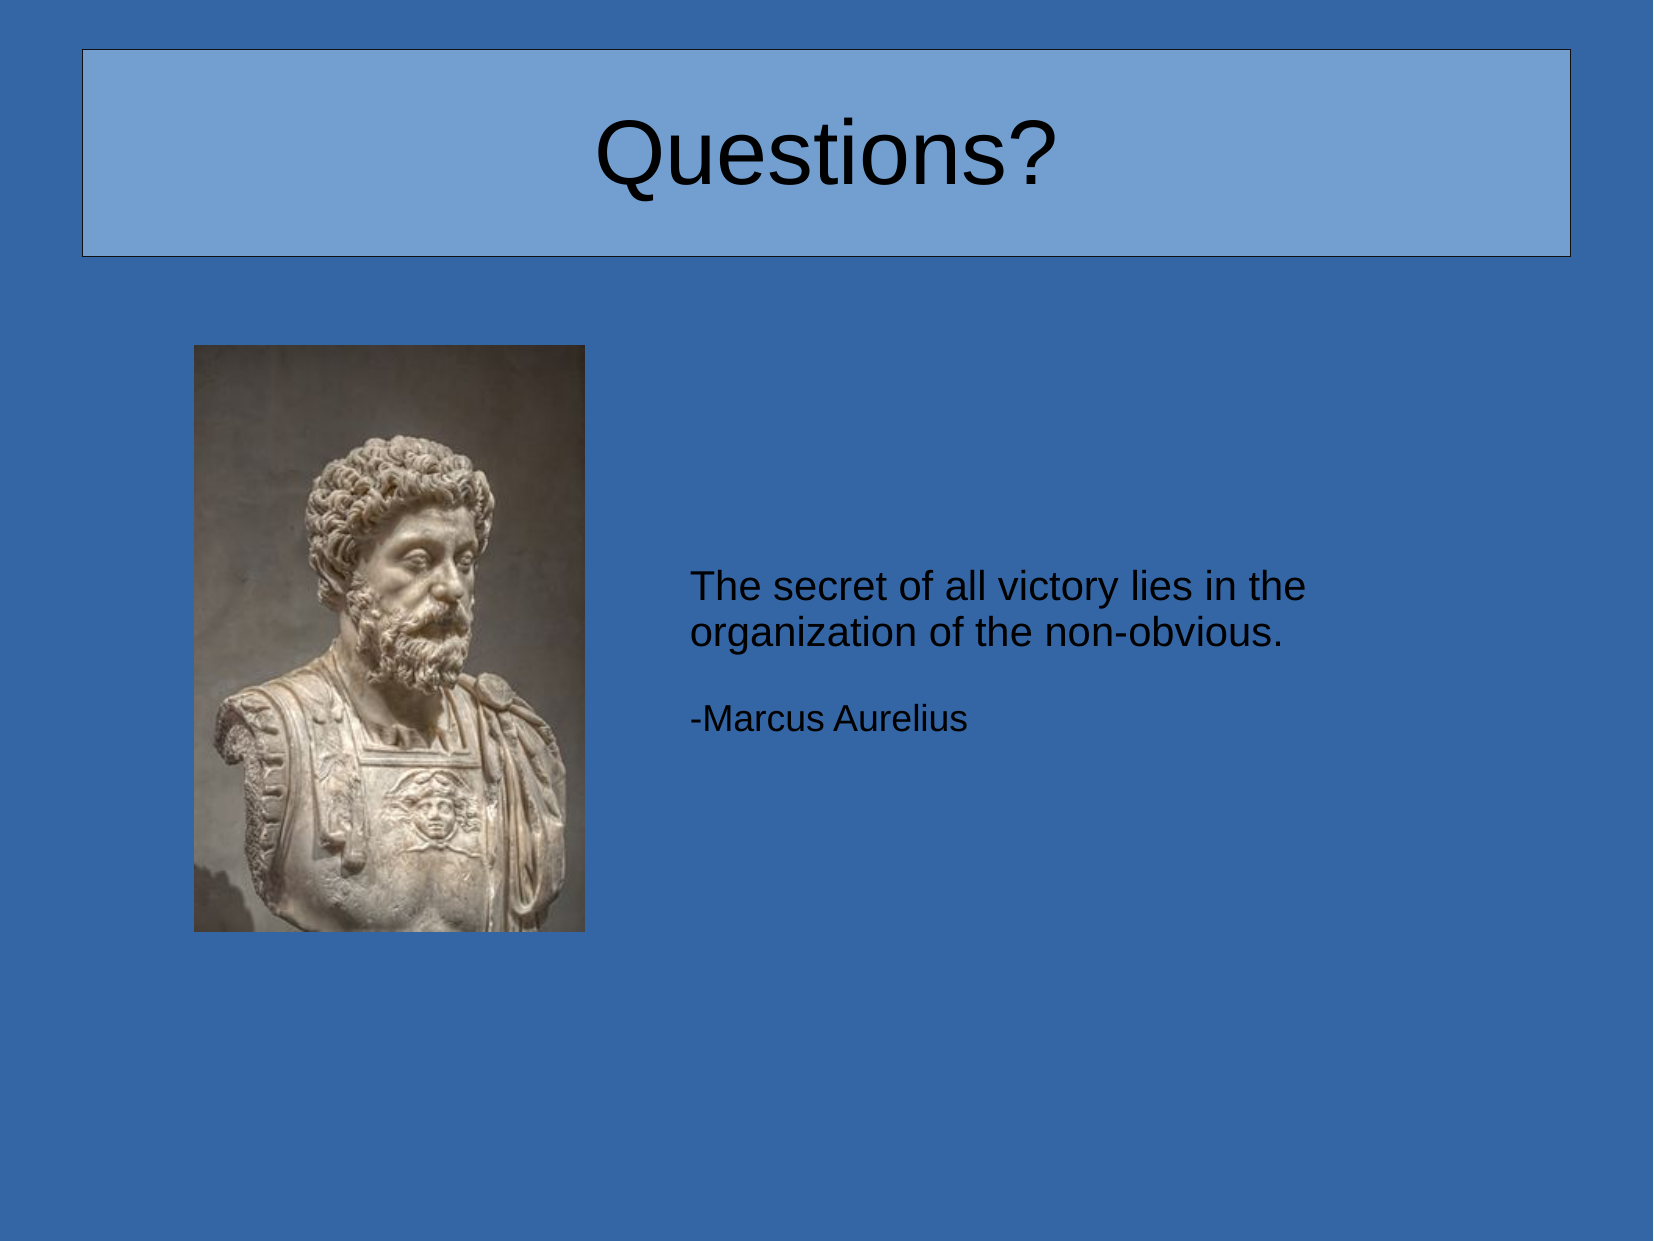

# Questions?
The secret of all victory lies in the organization of the non-obvious.
-Marcus Aurelius